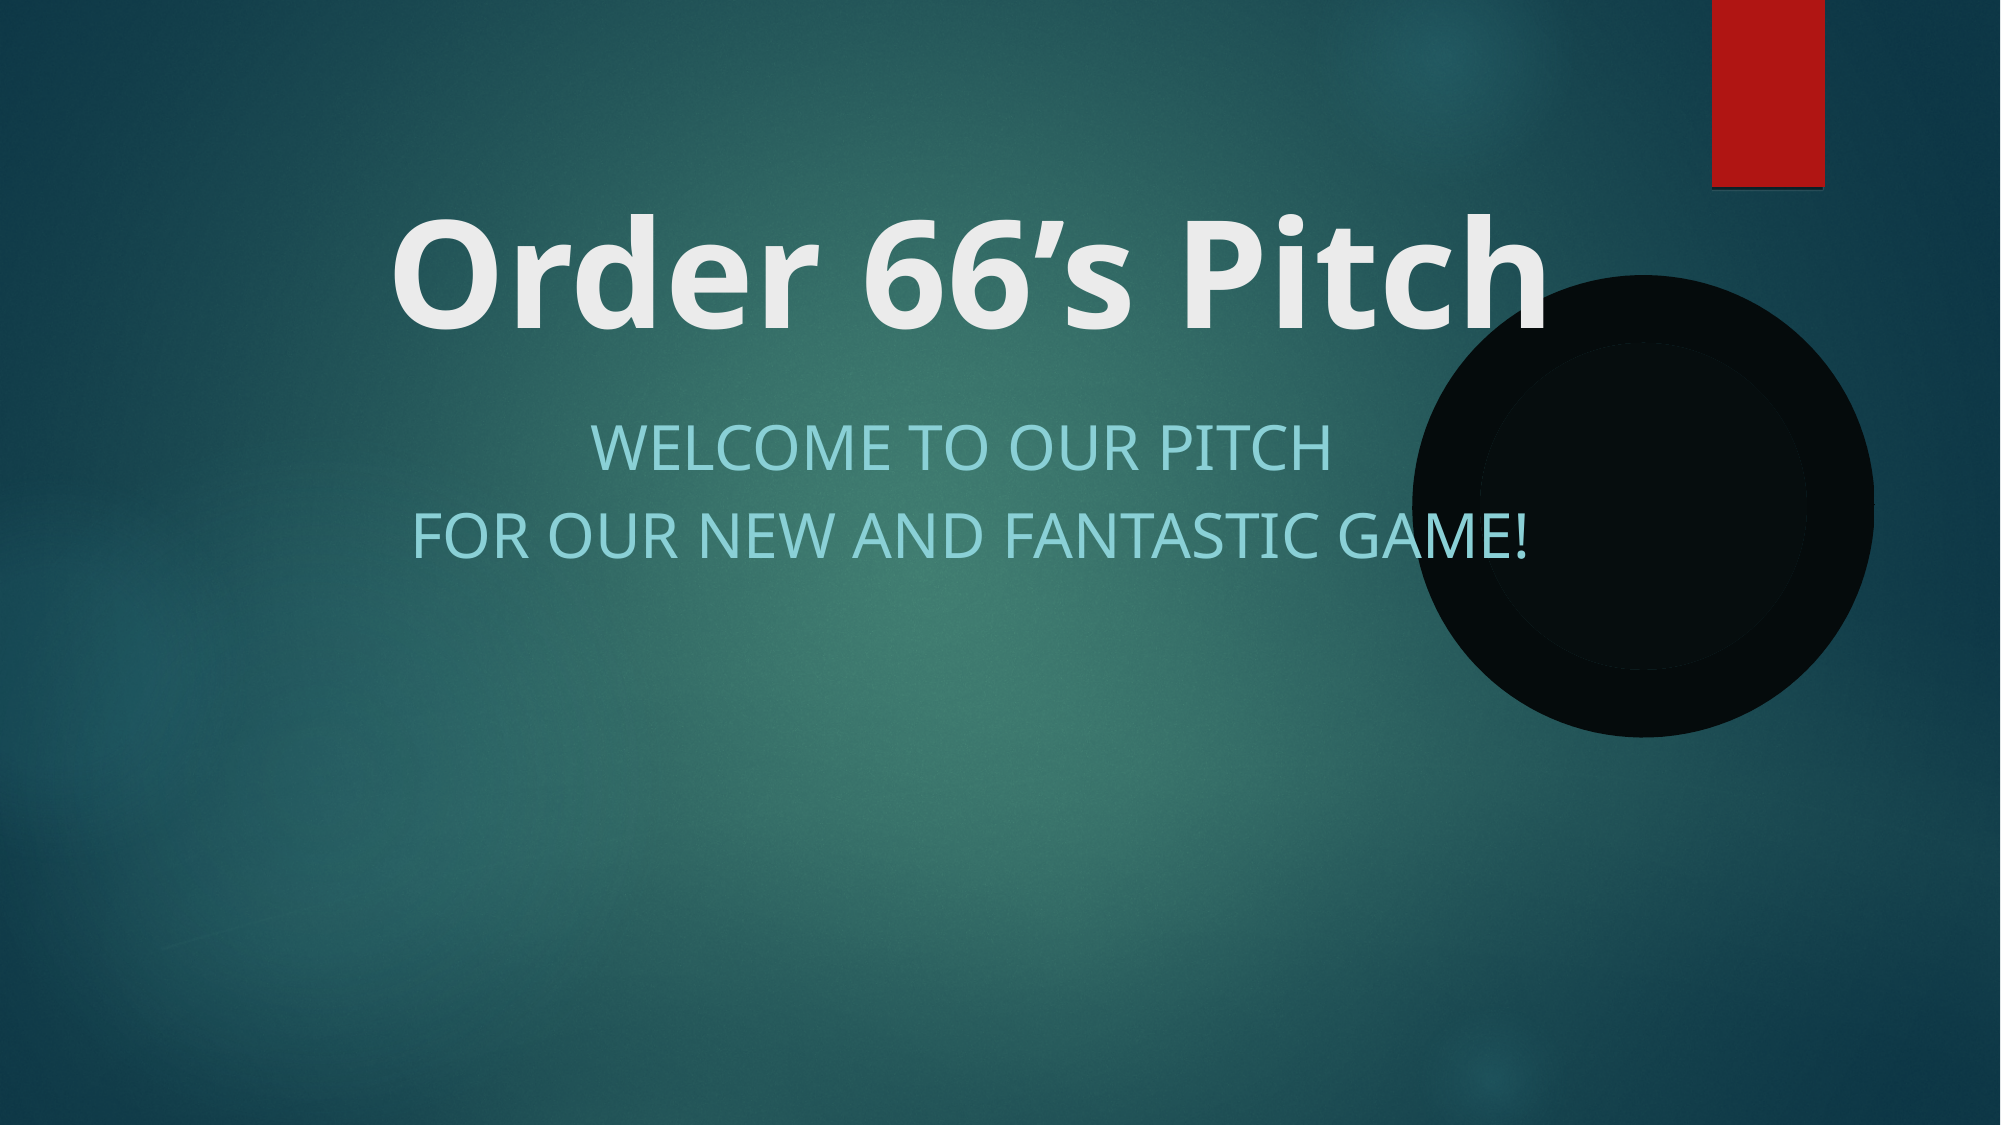

# Order 66’s Pitch
Welcome to our pitch
for our new and fantastic game!